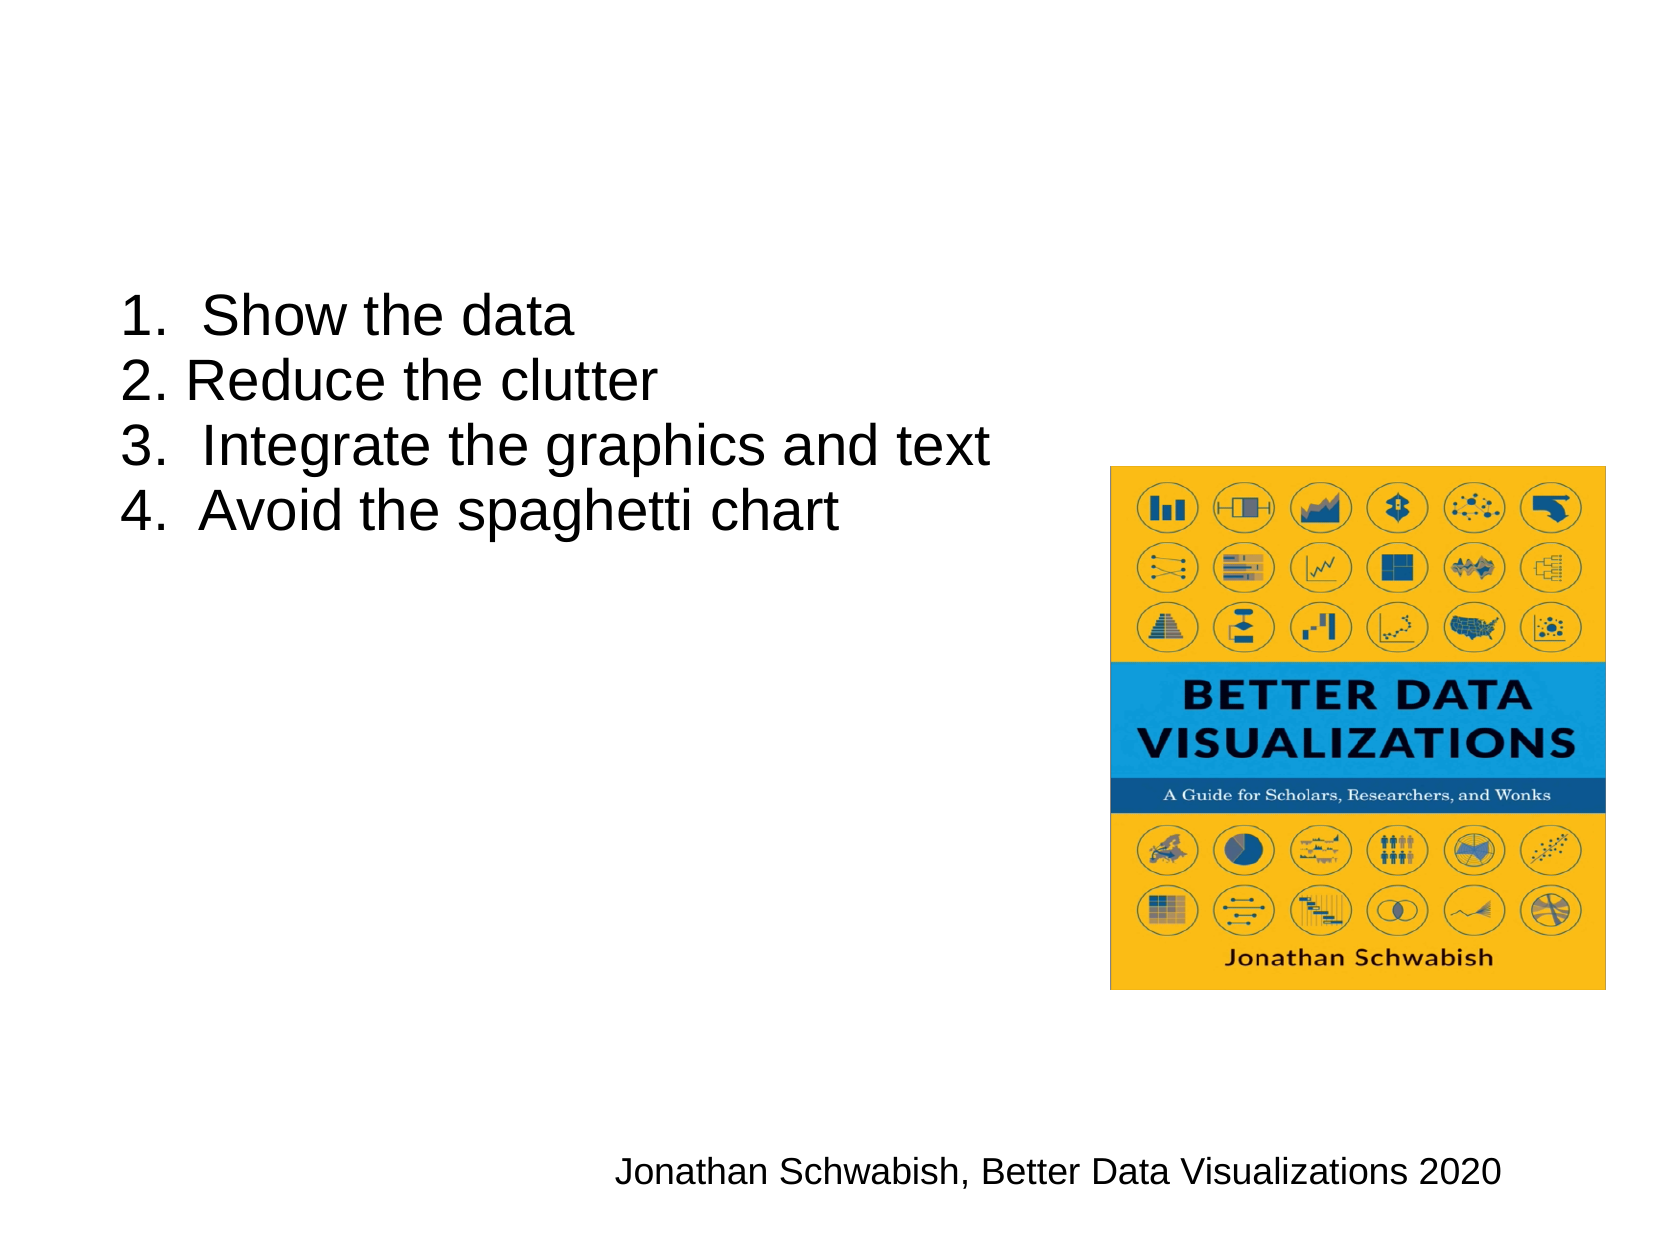

#
1. Show the data
2. Reduce the clutter
3. Integrate the graphics and text
4. Avoid the spaghetti chart
Jonathan Schwabish, Better Data Visualizations 2020